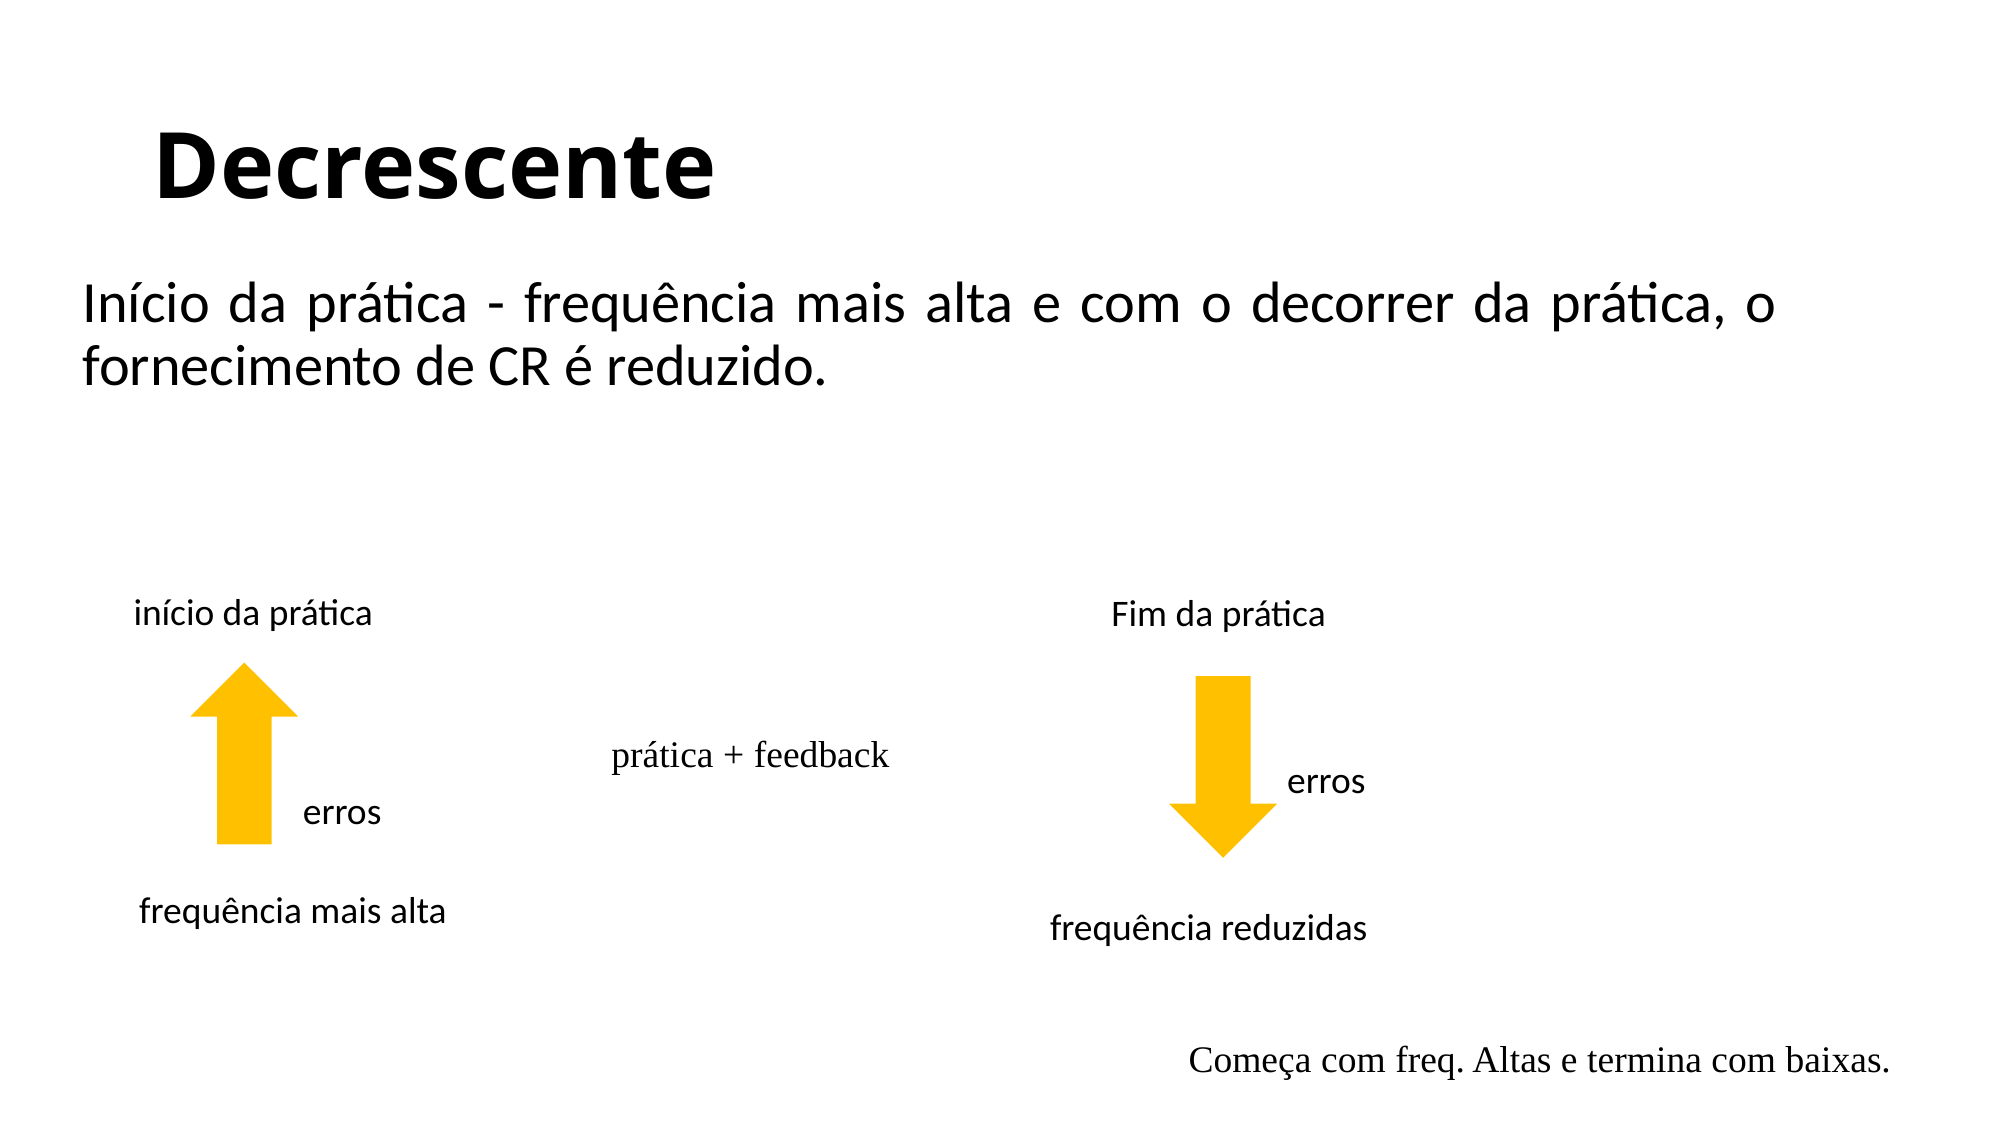

# Decrescente
Início da prática - frequência mais alta e com o decorrer da prática, o fornecimento de CR é reduzido.
início da prática
Fim da prática
prática + feedback
erros
erros
frequência mais alta
frequência reduzidas
Começa com freq. Altas e termina com baixas.